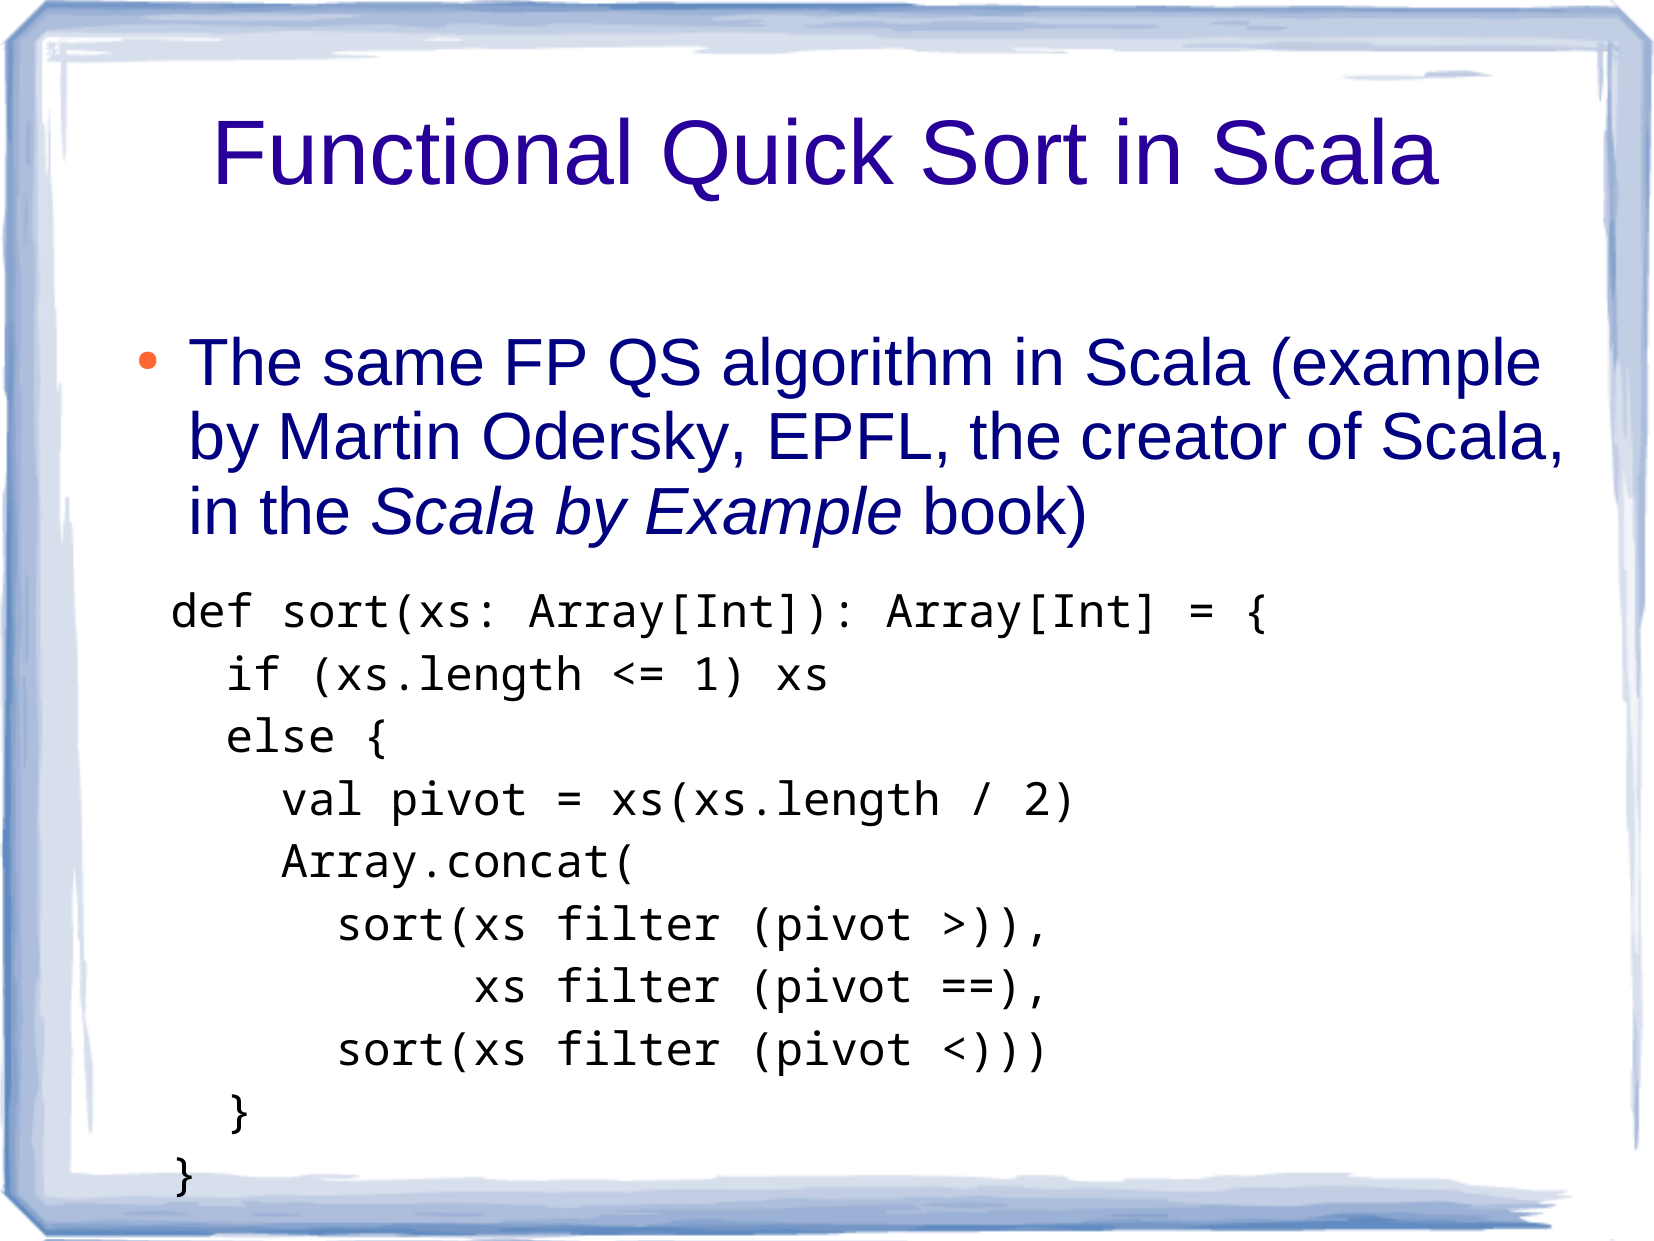

# Functional Quick Sort in Scala
The same FP QS algorithm in Scala (example by Martin Odersky, EPFL, the creator of Scala, in the Scala by Example book)
def sort(xs: Array[Int]): Array[Int] = {
 if (xs.length <= 1) xs
 else {
 val pivot = xs(xs.length / 2)
 Array.concat(
 sort(xs filter (pivot >)),
 xs filter (pivot ==),
 sort(xs filter (pivot <)))
 }
}